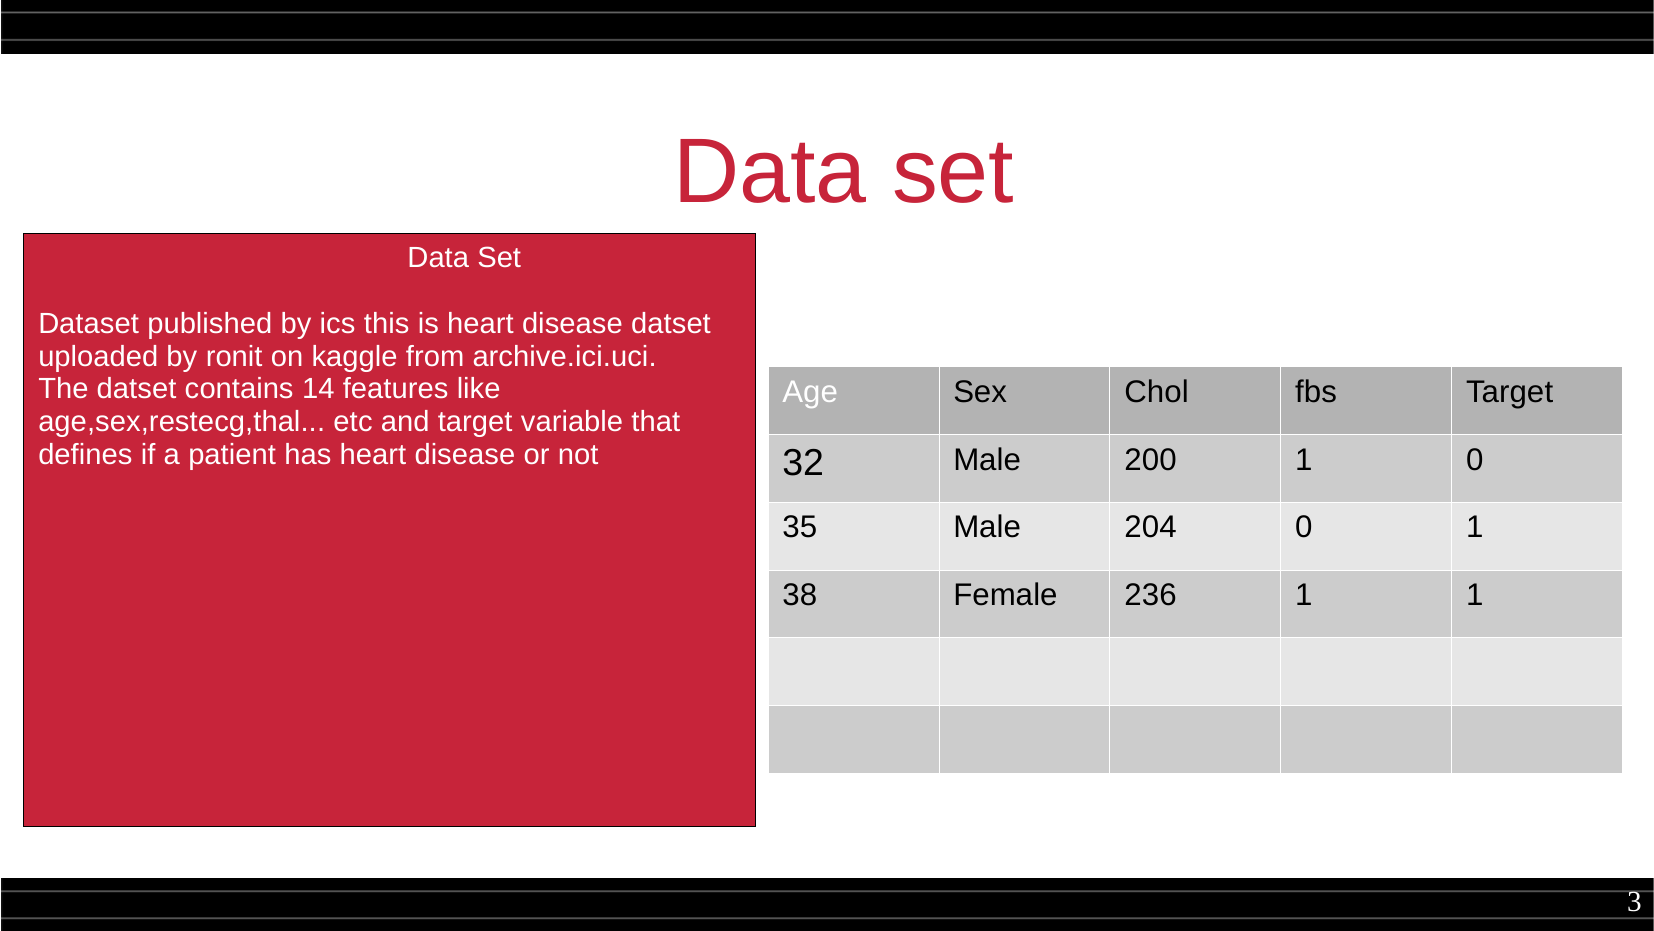

# Data set
					Data Set
Dataset published by ics this is heart disease datset uploaded by ronit on kaggle from archive.ici.uci.
The datset contains 14 features like age,sex,restecg,thal... etc and target variable that defines if a patient has heart disease or not
dg
| Age | Sex | Chol | fbs | Target |
| --- | --- | --- | --- | --- |
| 32 | Male | 200 | 1 | 0 |
| 35 | Male | 204 | 0 | 1 |
| 38 | Female | 236 | 1 | 1 |
| | | | | |
| | | | | |